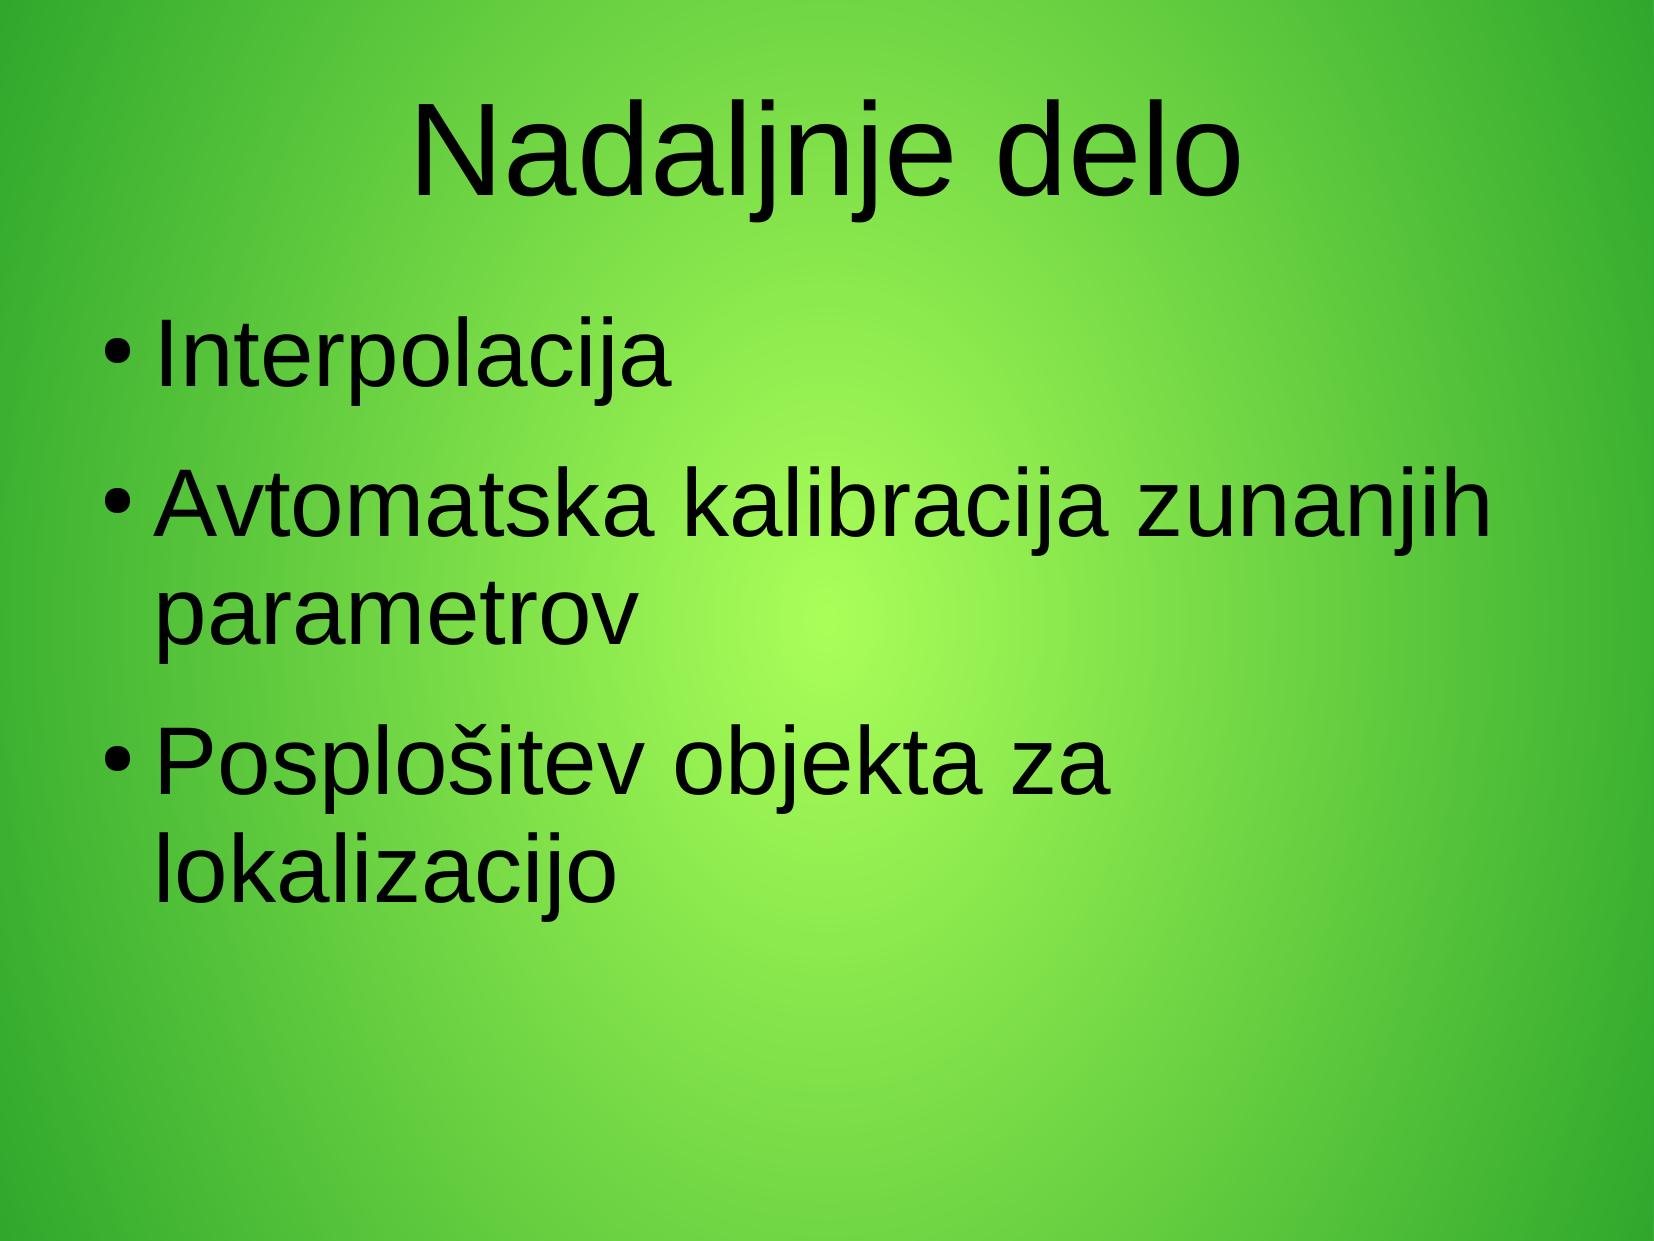

# Nadaljnje delo
Interpolacija
Avtomatska kalibracija zunanjih parametrov
Posplošitev objekta za lokalizacijo